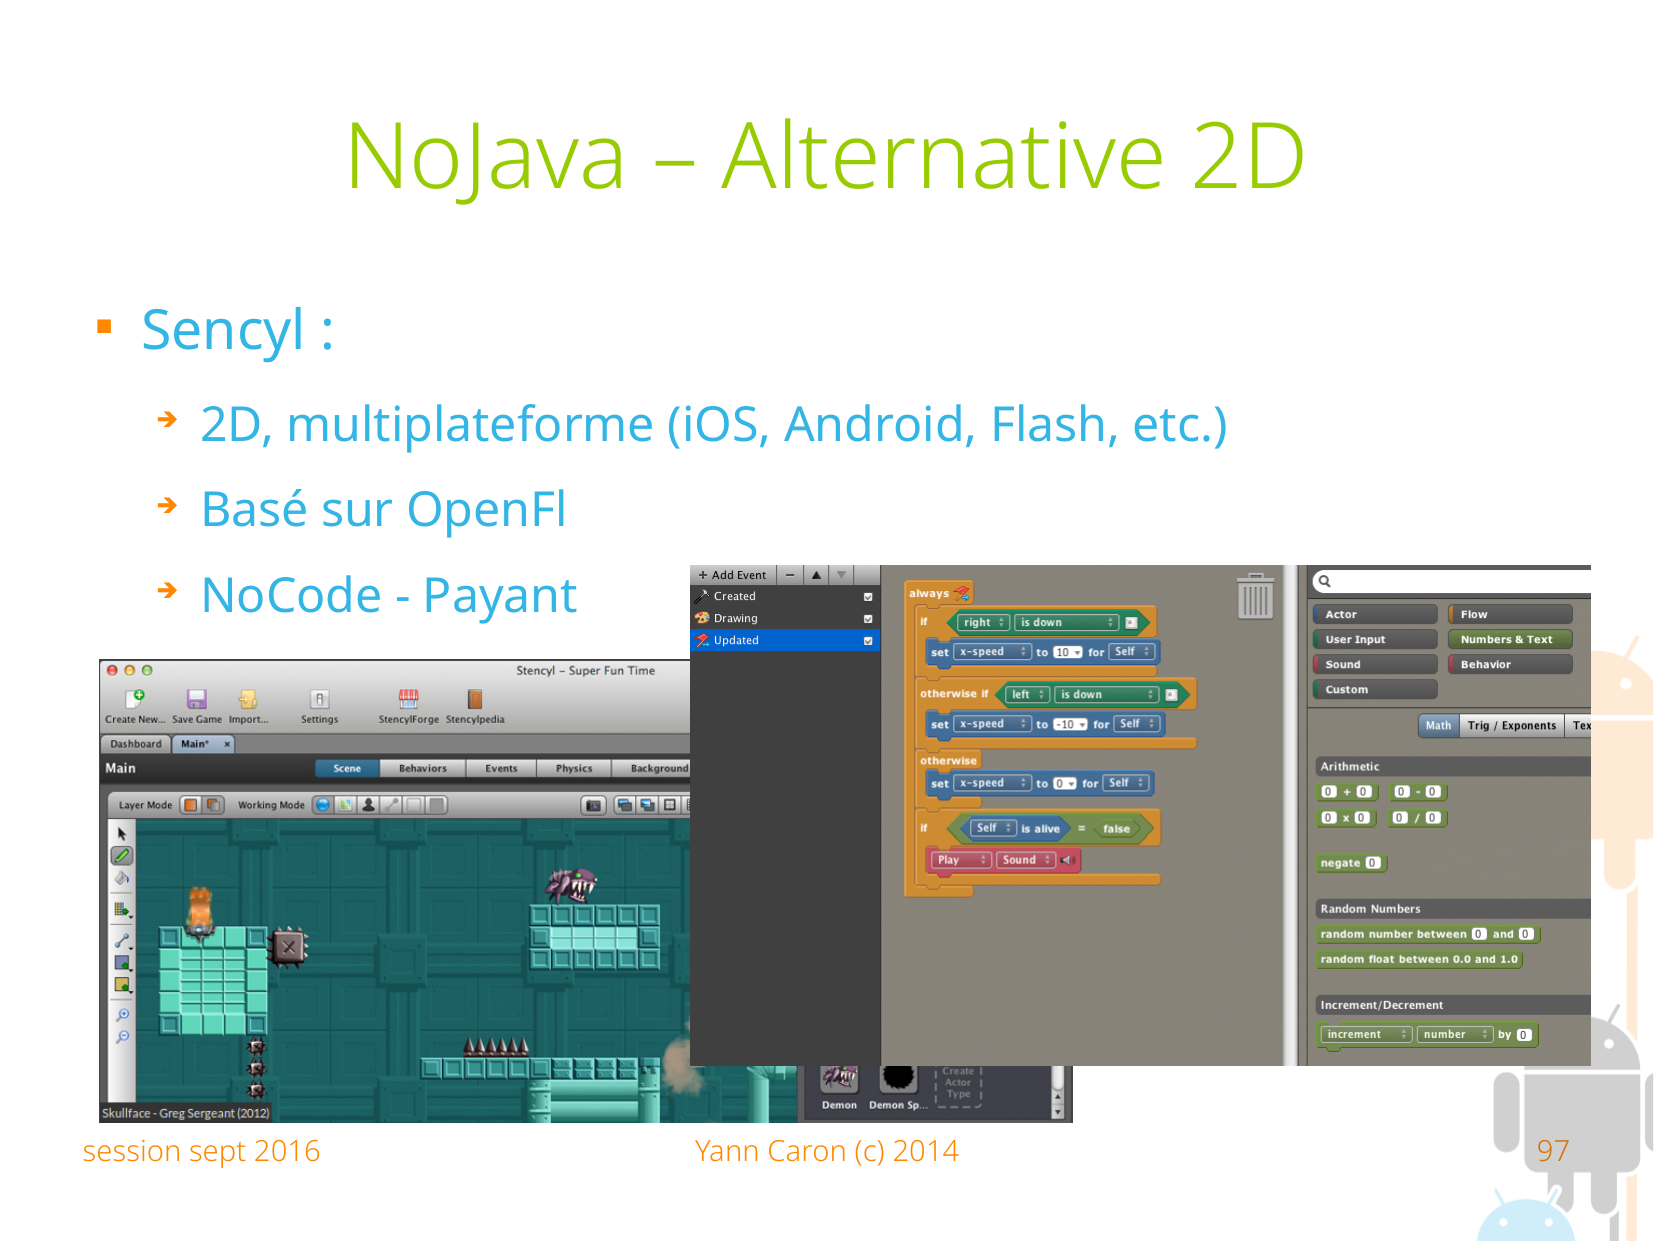

# NoJava – Alternative 2D
Sencyl :
2D, multiplateforme (iOS, Android, Flash, etc.)
Basé sur OpenFl
NoCode - Payant
session sept 2016
Yann Caron (c) 2014
97